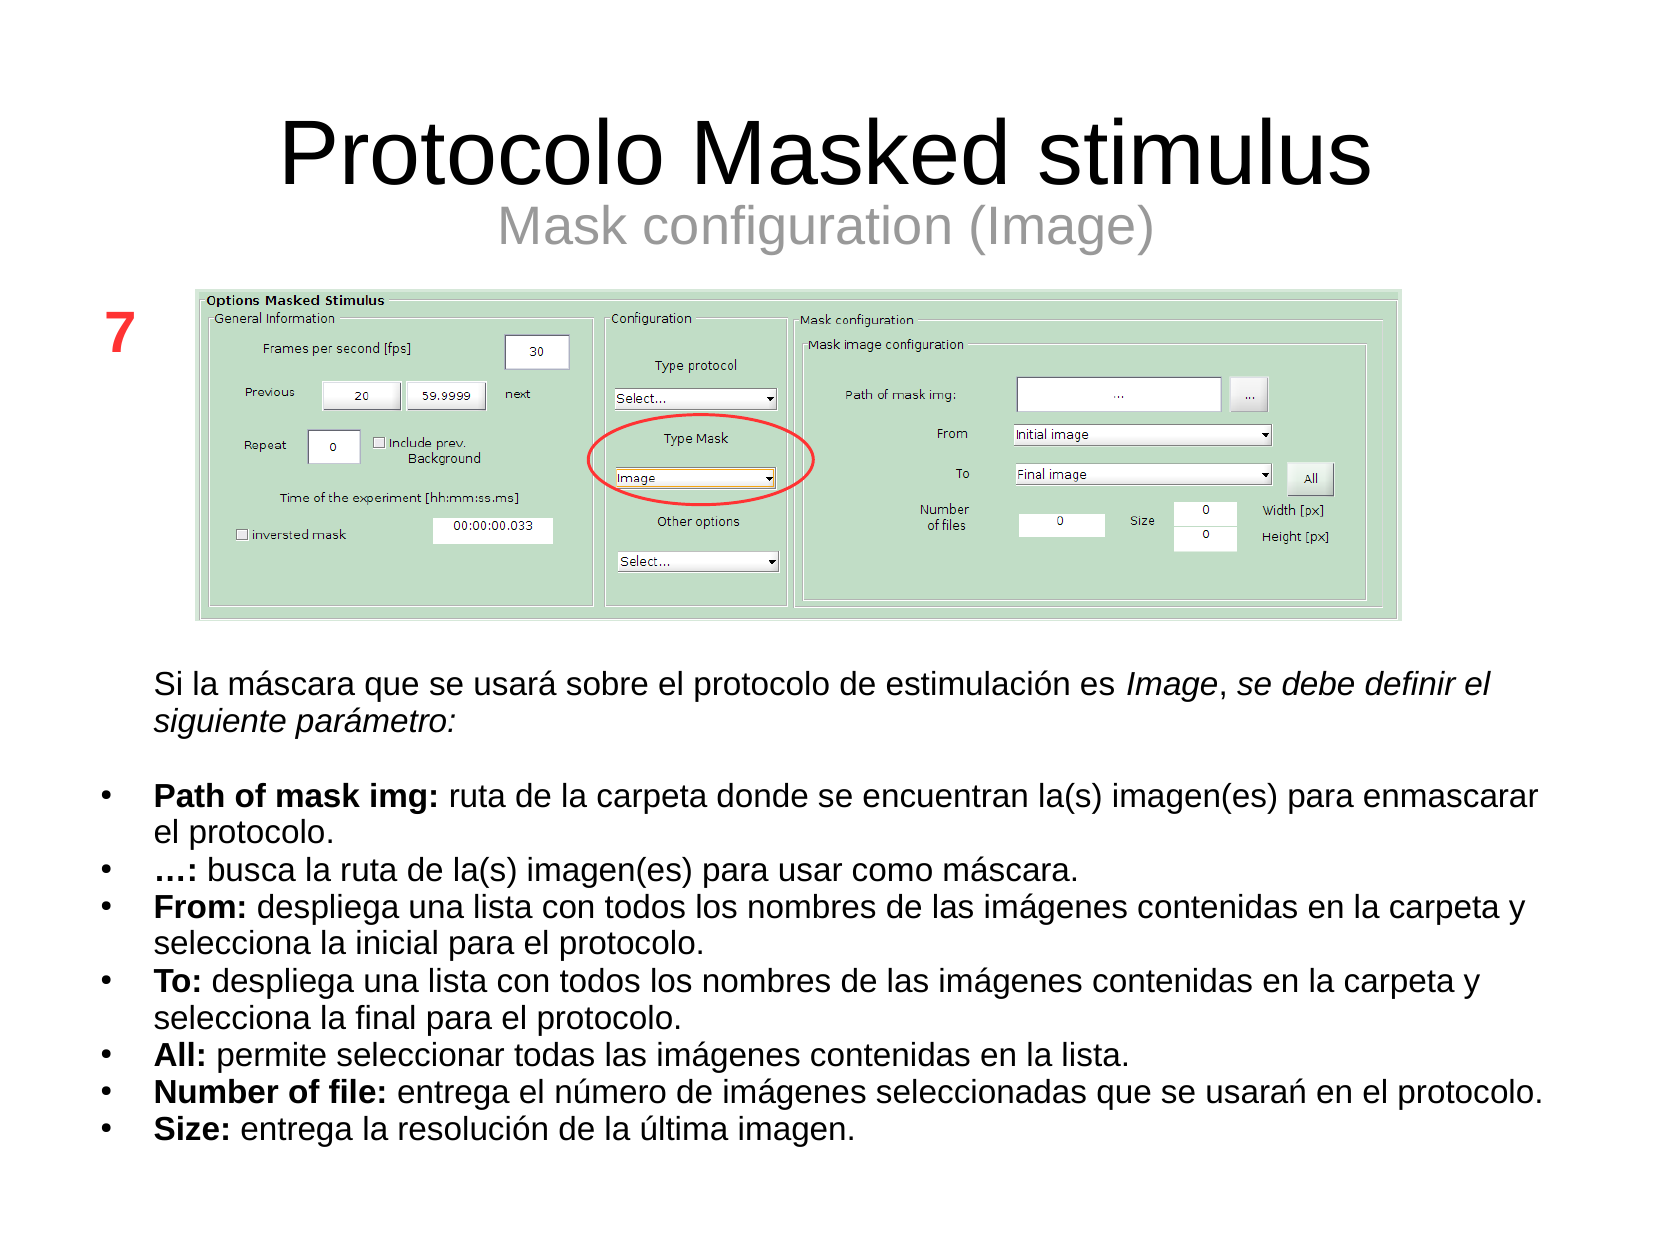

# Protocolo Masked stimulus
Mask configuration (Image)
7
Si la máscara que se usará sobre el protocolo de estimulación es Image, se debe definir el siguiente parámetro:
Path of mask img: ruta de la carpeta donde se encuentran la(s) imagen(es) para enmascarar el protocolo.
…: busca la ruta de la(s) imagen(es) para usar como máscara.
From: despliega una lista con todos los nombres de las imágenes contenidas en la carpeta y selecciona la inicial para el protocolo.
To: despliega una lista con todos los nombres de las imágenes contenidas en la carpeta y selecciona la final para el protocolo.
All: permite seleccionar todas las imágenes contenidas en la lista.
Number of file: entrega el número de imágenes seleccionadas que se usarań en el protocolo.
Size: entrega la resolución de la última imagen.